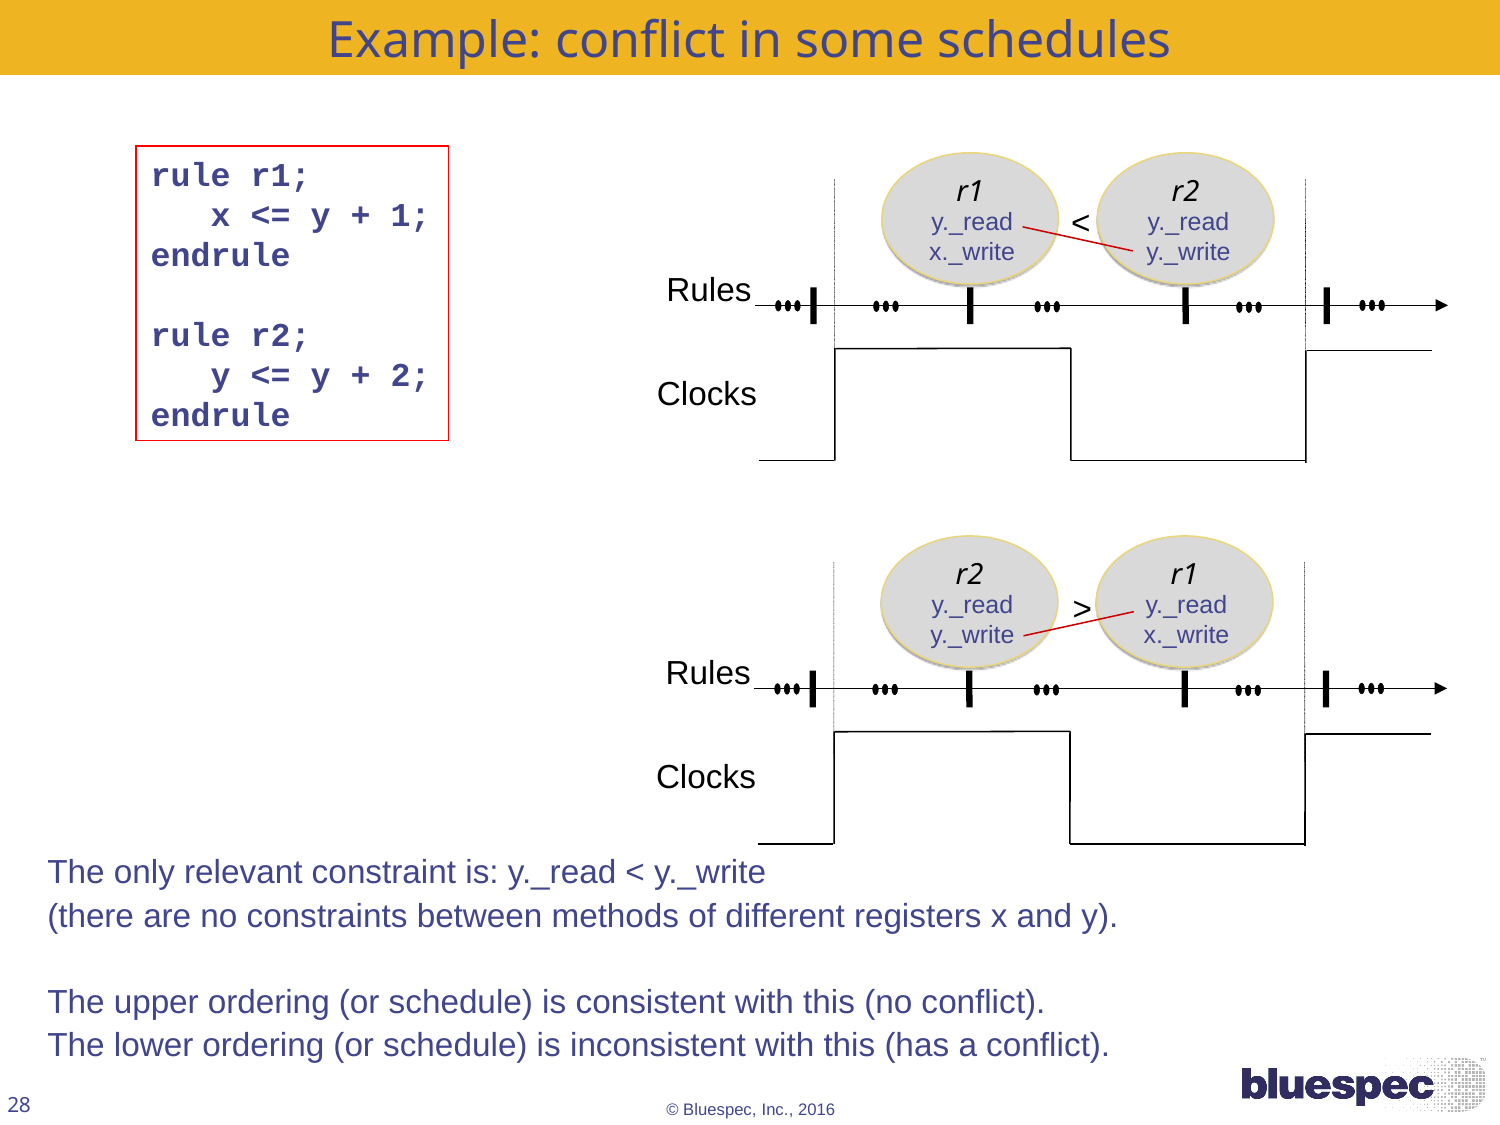

Example: conflict in some schedules
rule r1;
 x <= y + 1;
endrule
rule r2;
 y <= y + 2;
endrule
r1
r2
y._read
x._write
y._read
y._write
Rules
Clocks
<
r2
r1
>
y._read
y._write
y._read
x._write
Rules
Clocks
The only relevant constraint is: y._read < y._write
(there are no constraints between methods of different registers x and y).
The upper ordering (or schedule) is consistent with this (no conflict).
The lower ordering (or schedule) is inconsistent with this (has a conflict).